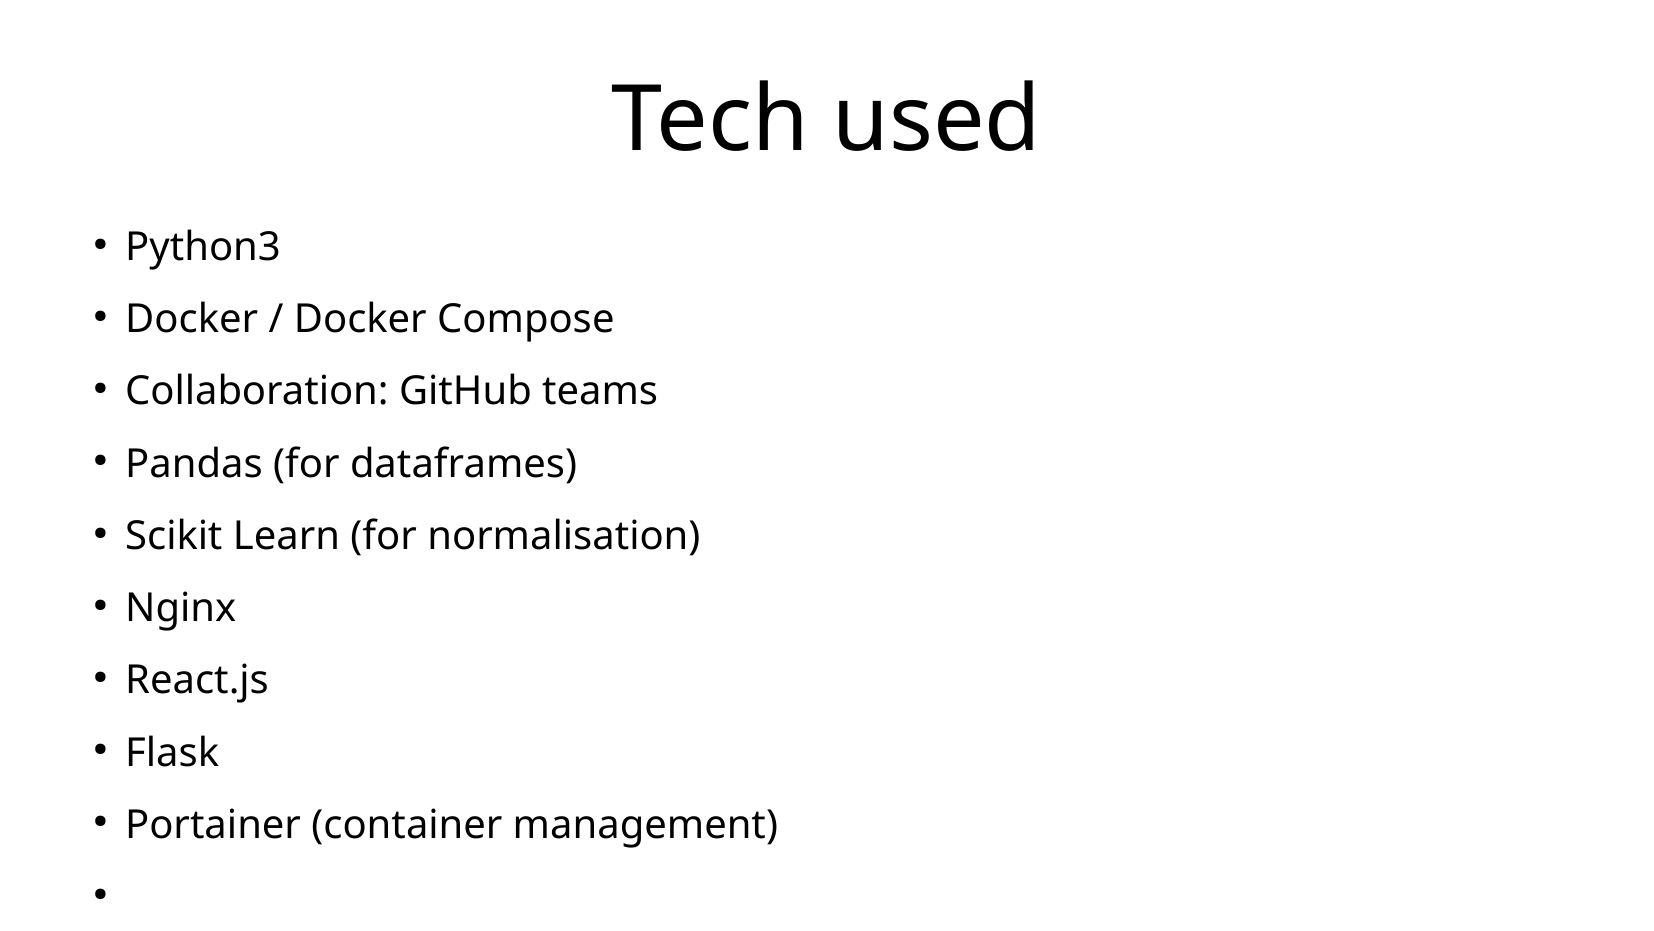

# Tech used
Python3
Docker / Docker Compose
Collaboration: GitHub teams
Pandas (for dataframes)
Scikit Learn (for normalisation)
Nginx
React.js
Flask
Portainer (container management)